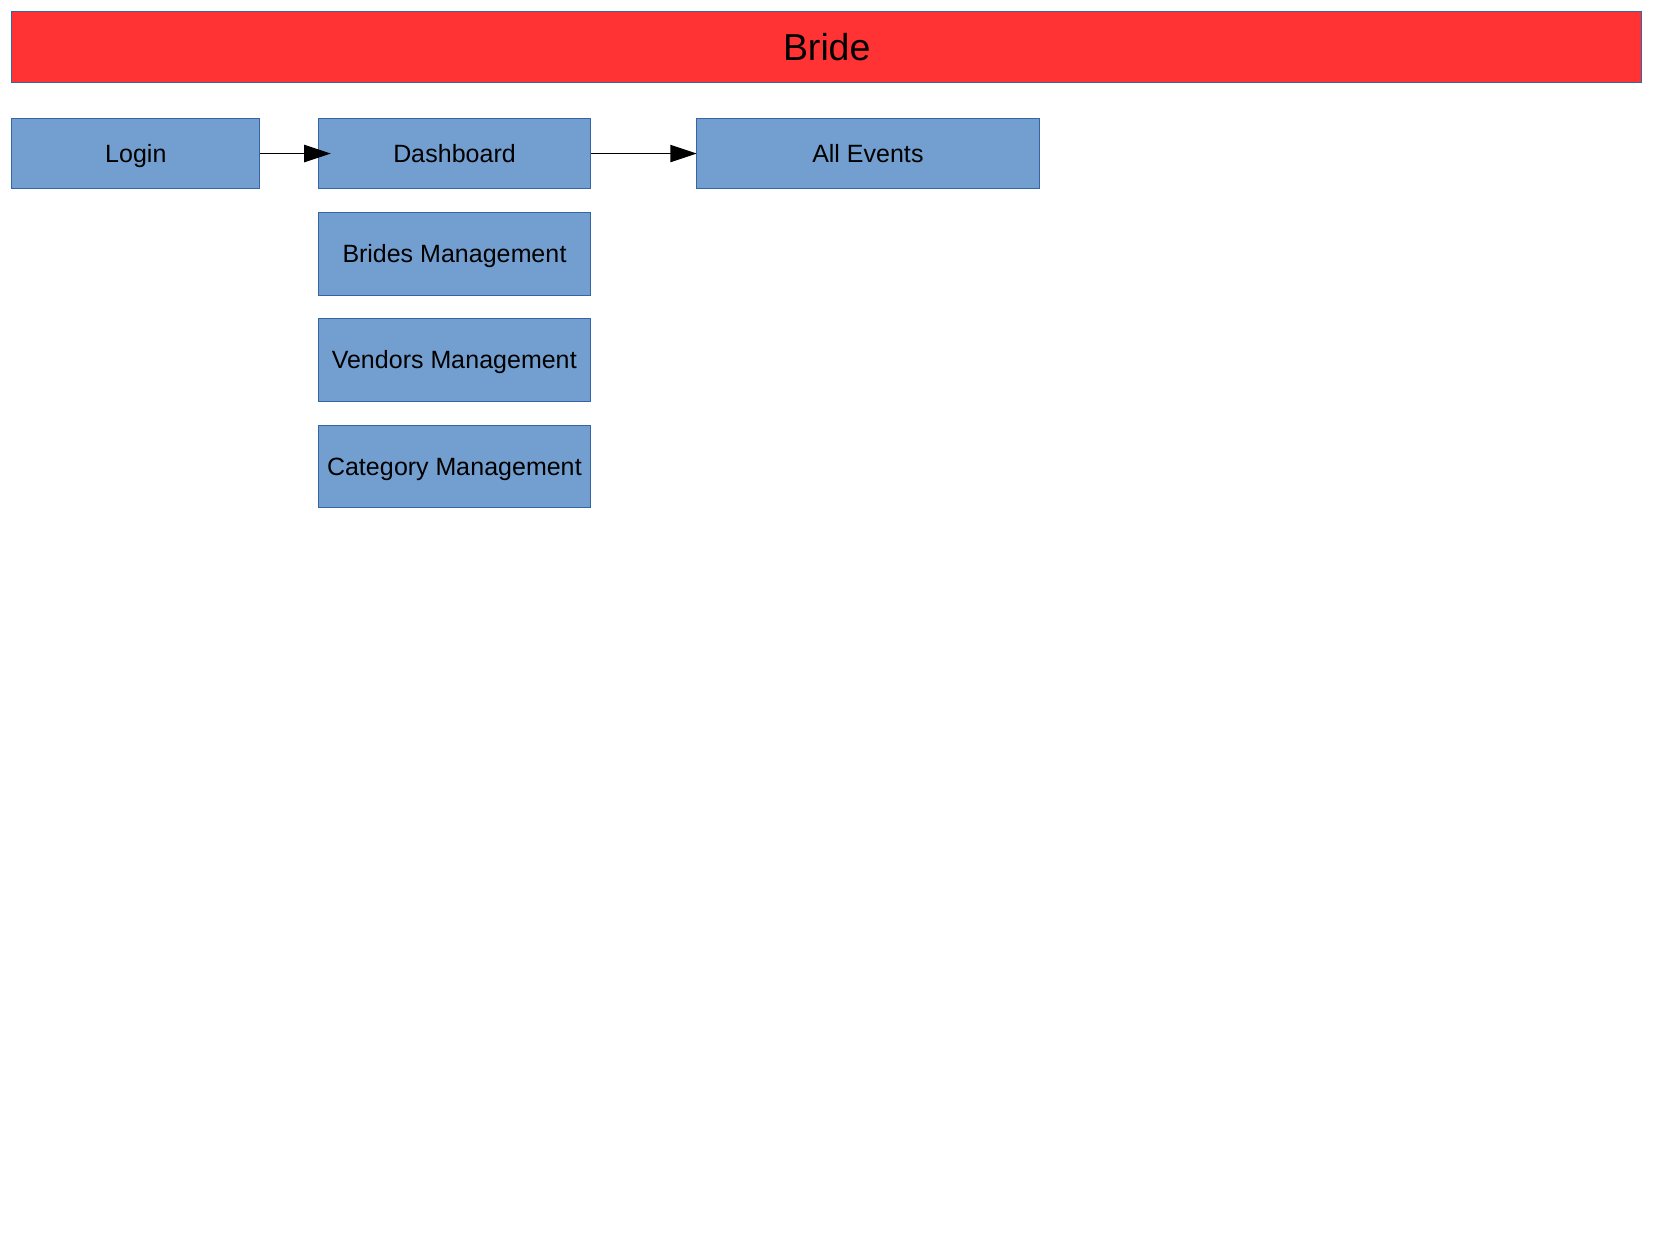

Bride
Login
Dashboard
All Events
Brides Management
Vendors Management
Category Management